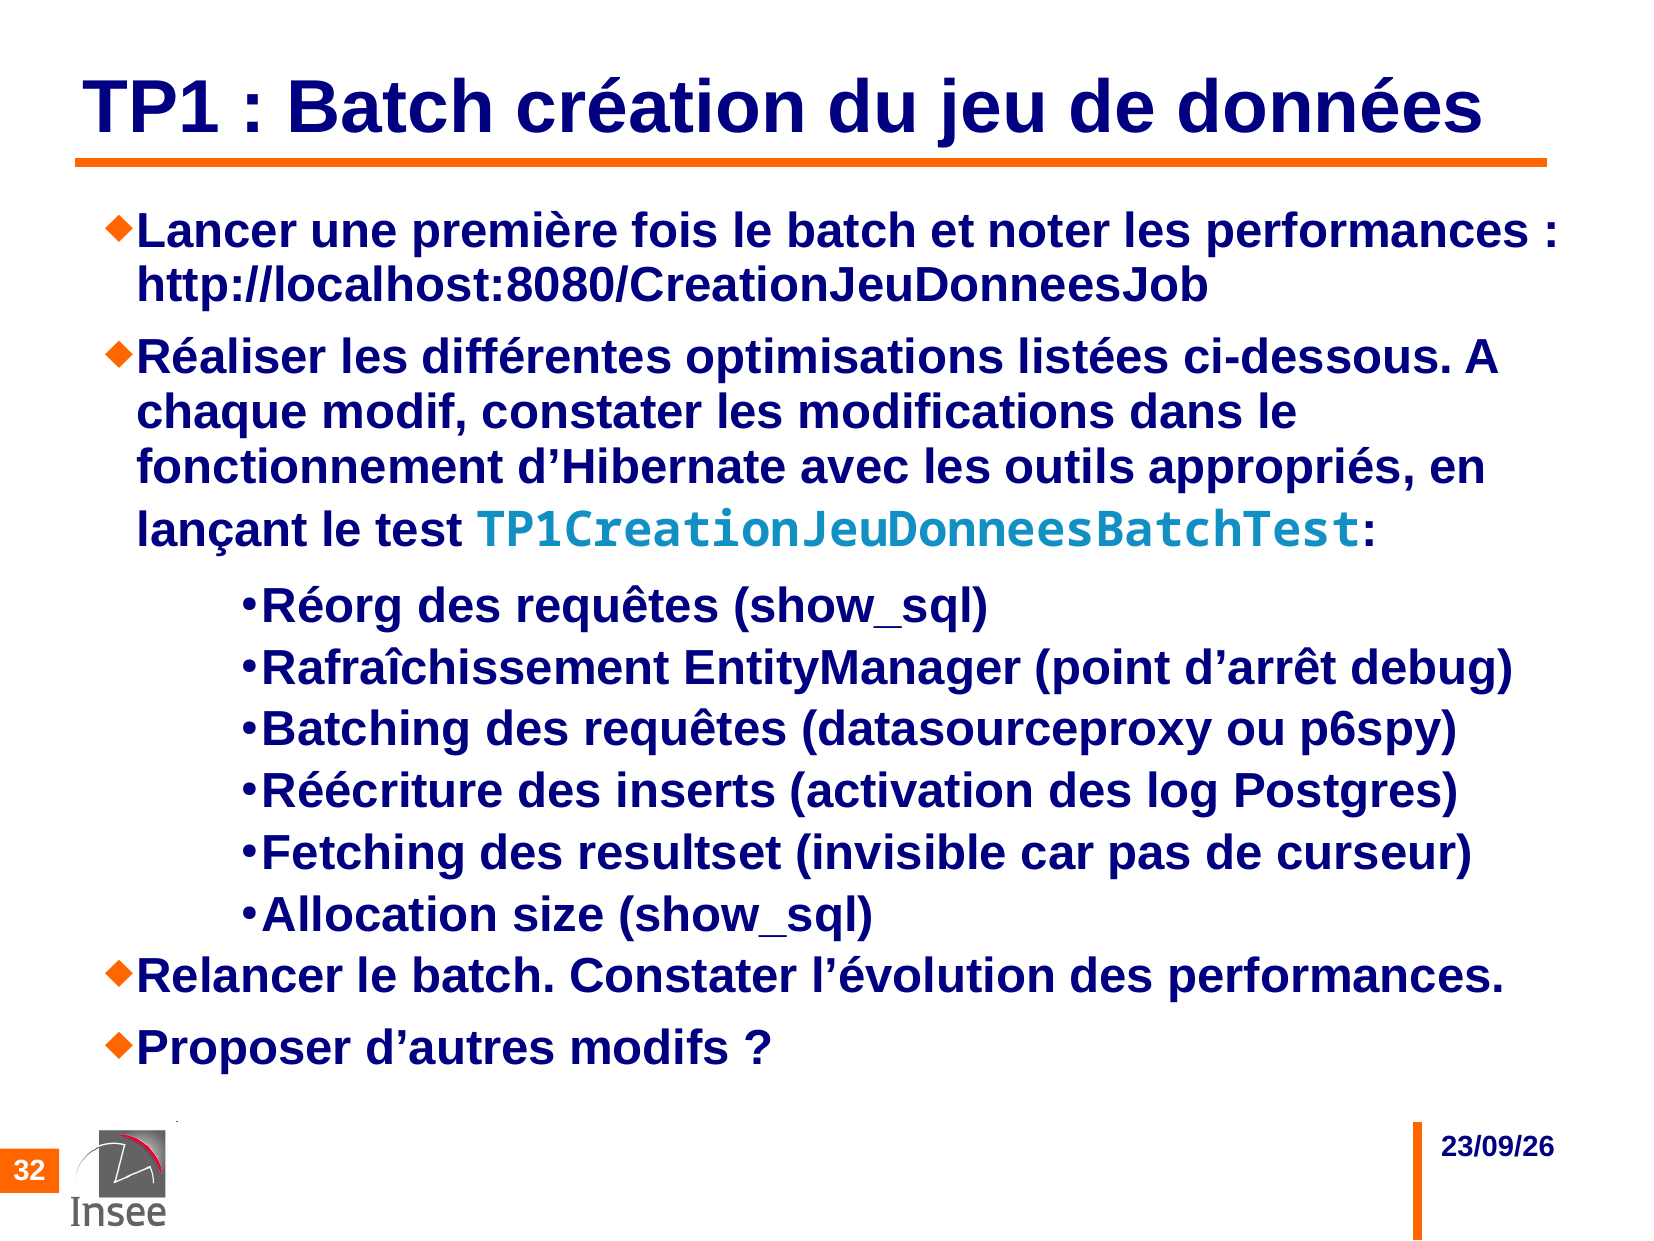

# TP1 : Batch création du jeu de données
Lancer une première fois le batch et noter les performances : http://localhost:8080/CreationJeuDonneesJob
Réaliser les différentes optimisations listées ci-dessous. A chaque modif, constater les modifications dans le fonctionnement d’Hibernate avec les outils appropriés, en lançant le test TP1CreationJeuDonneesBatchTest:
Réorg des requêtes (show_sql)
Rafraîchissement EntityManager (point d’arrêt debug)
Batching des requêtes (datasourceproxy ou p6spy)
Réécriture des inserts (activation des log Postgres)
Fetching des resultset (invisible car pas de curseur)
Allocation size (show_sql)
Relancer le batch. Constater l’évolution des performances.
Proposer d’autres modifs ?
32